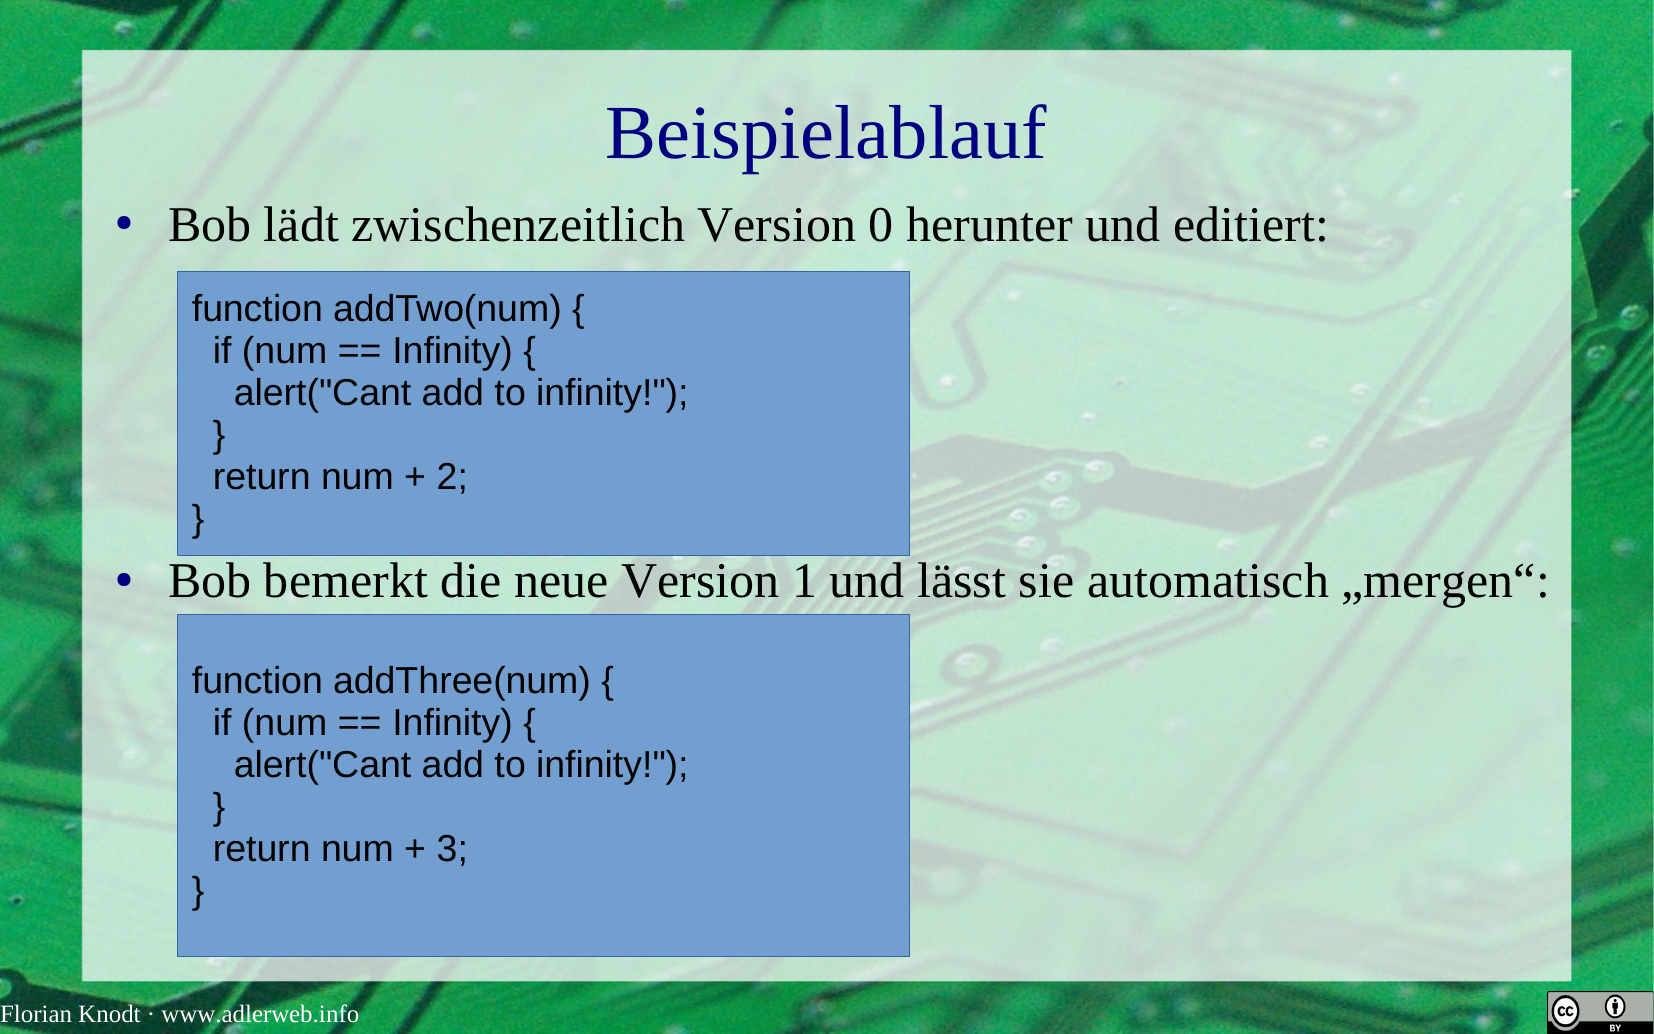

# Beispielablauf
Bob lädt zwischenzeitlich Version 0 herunter und editiert:
Bob bemerkt die neue Version 1 und lässt sie automatisch „mergen“:
function addTwo(num) {
 return num + 2;
}
function addTwo(num) {
 if (num == Infinity) {
 alert("Cant add to infinity!");
 }
 return num + 2;
}
function addThree(num) {
 if (num == Infinity) {
 alert("Cant add to infinity!");
 }
 return num + 3;
}